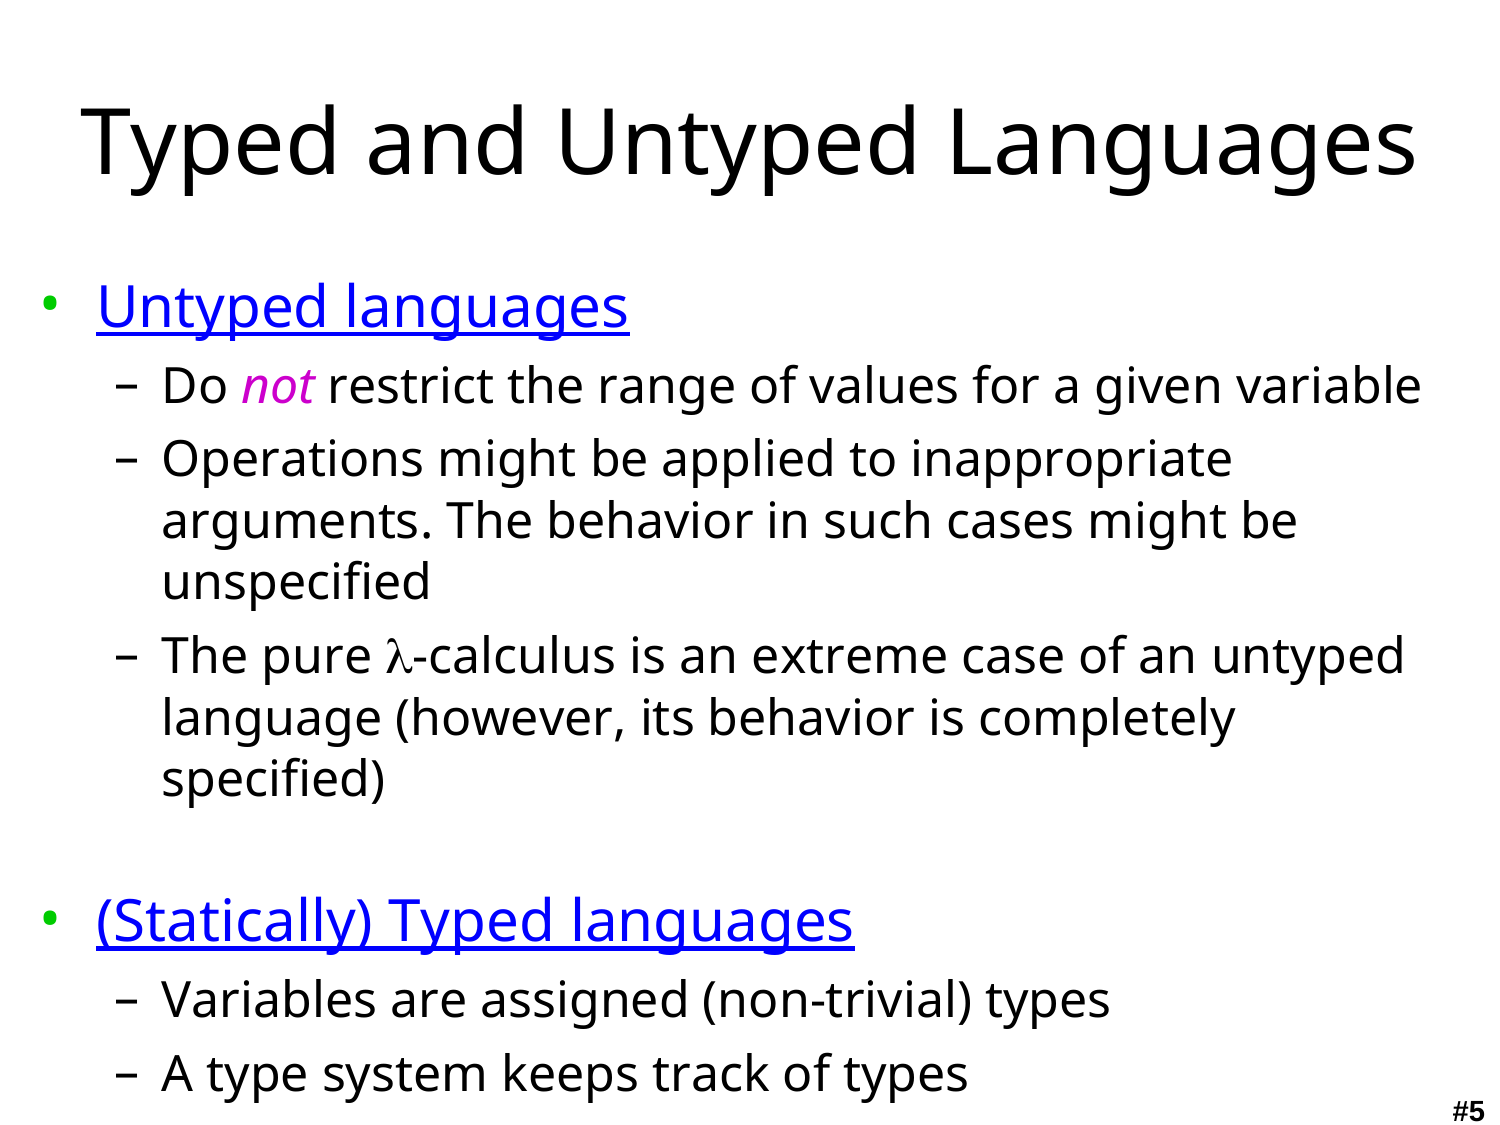

# Typed and Untyped Languages
Untyped languages
Do not restrict the range of values for a given variable
Operations might be applied to inappropriate arguments. The behavior in such cases might be unspecified
The pure -calculus is an extreme case of an untyped language (however, its behavior is completely specified)
(Statically) Typed languages
Variables are assigned (non-trivial) types
A type system keeps track of types
Types might or might not appear in the program itself
Languages can be explicitly typed or implicitly typed
5